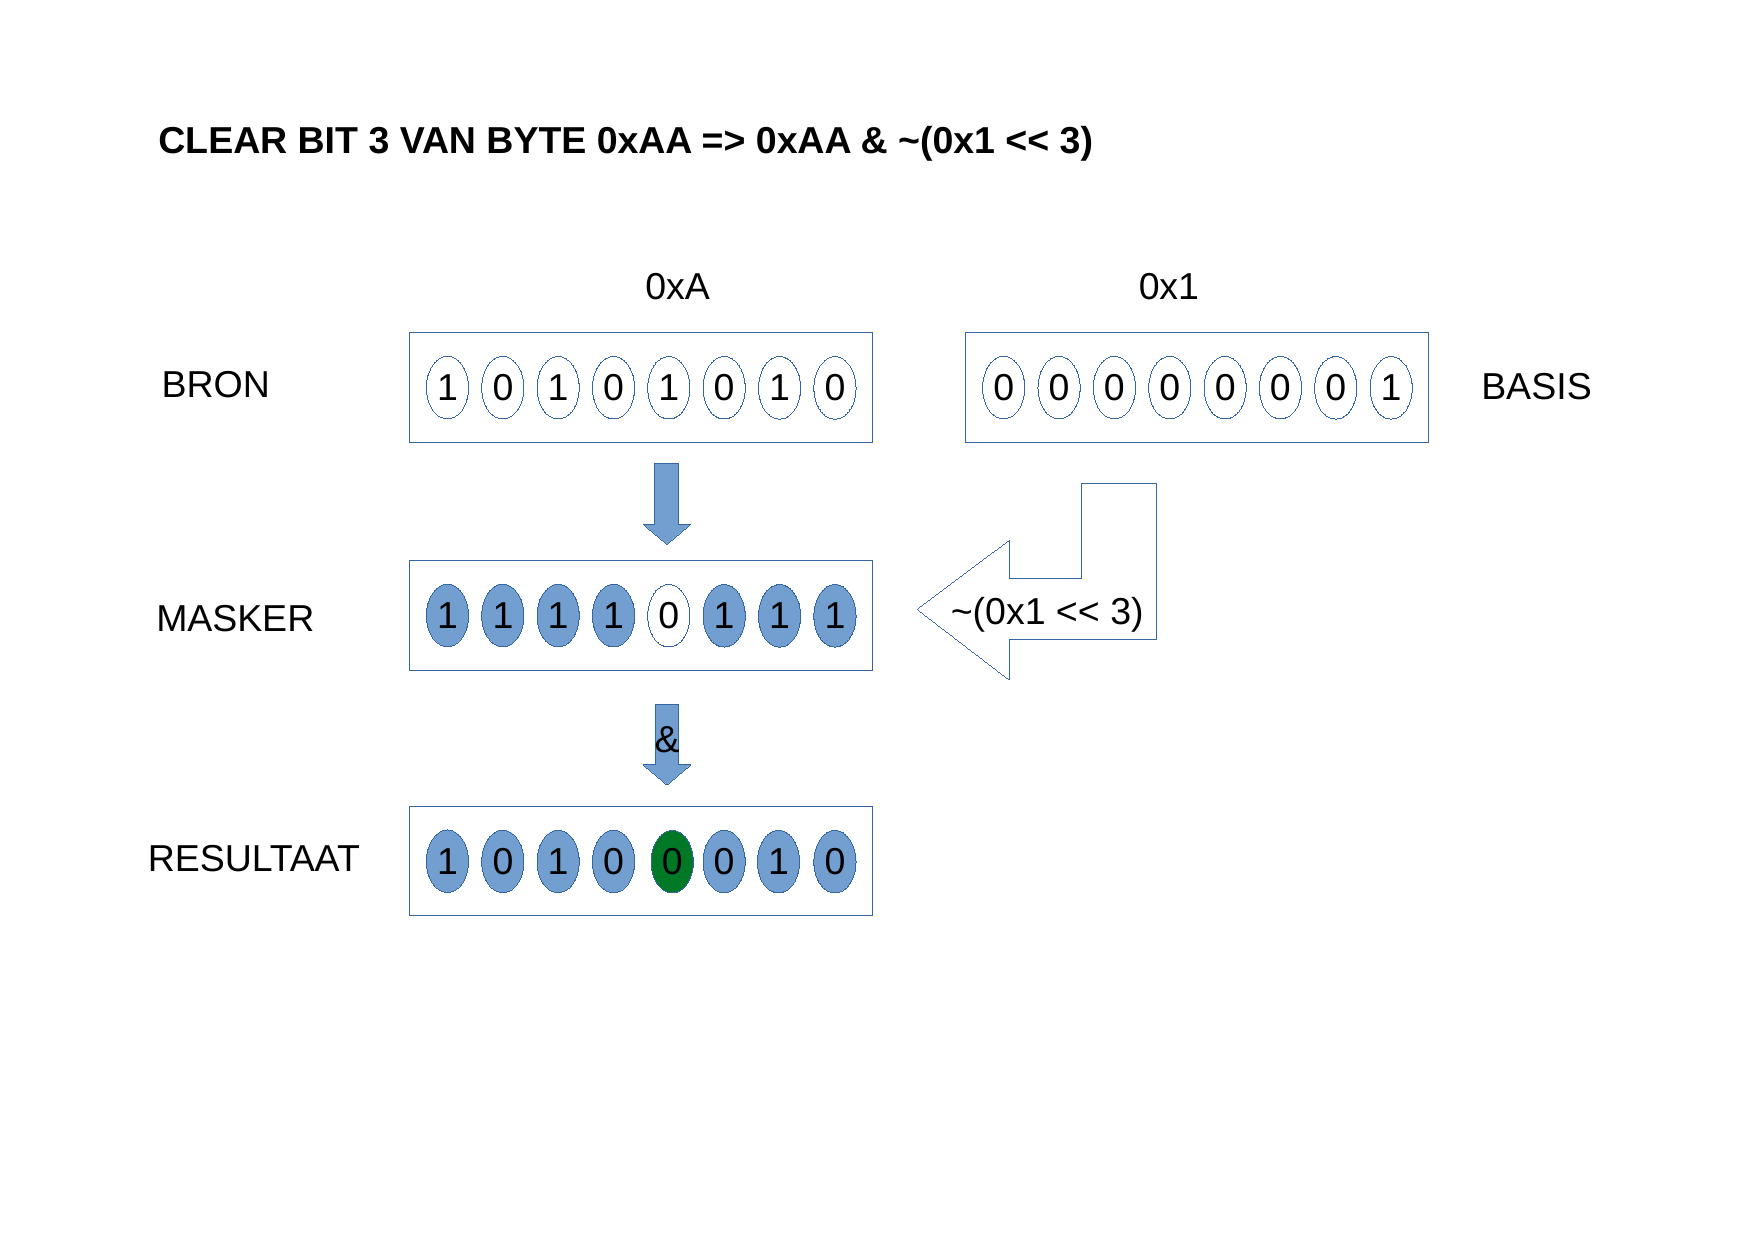

CLEAR BIT 3 VAN BYTE 0xAA => 0xAA & ~(0x1 << 3)
0xA
0x1
BRON
1
0
0
0
0
1
0
0
0
1
0
0
1
0
1
0
BASIS
~(0x1 << 3)
1
1
1
1
0
1
1
1
MASKER
&
RESULTAAT
1
0
1
0
0
0
1
0